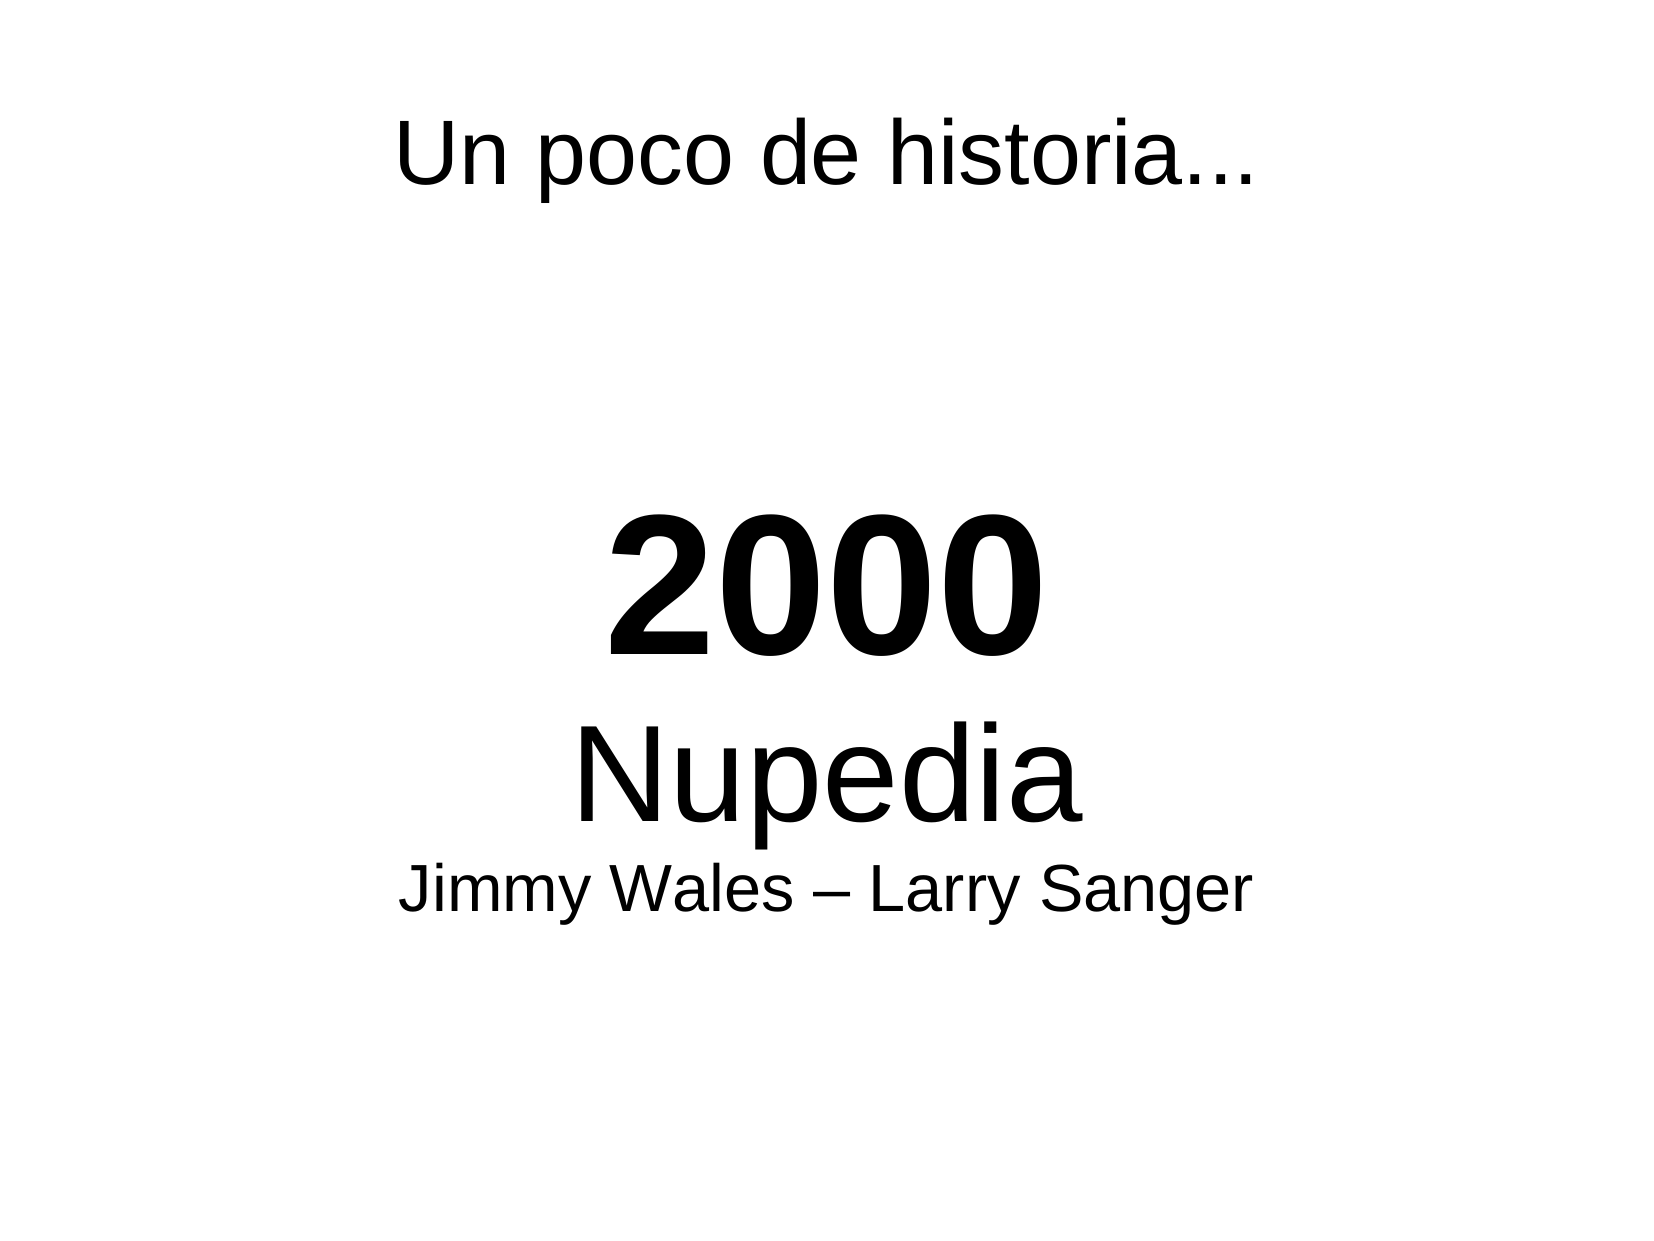

# Un poco de historia...
2000
Nupedia
Jimmy Wales – Larry Sanger